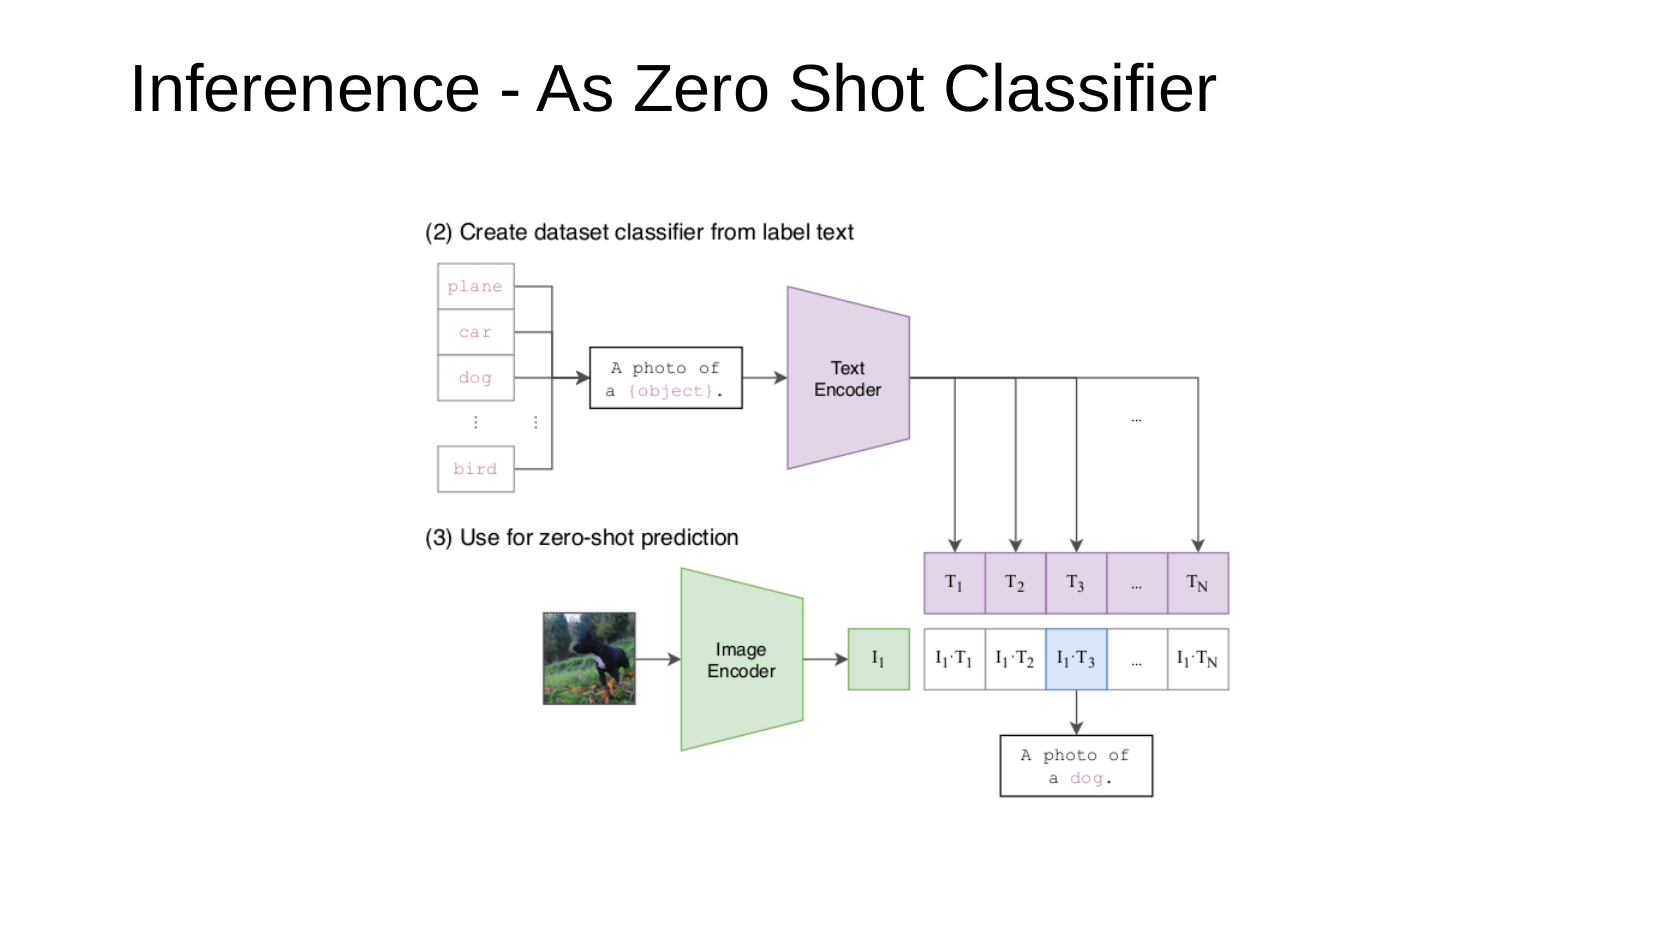

# Inferenence - As Zero Shot Classifier